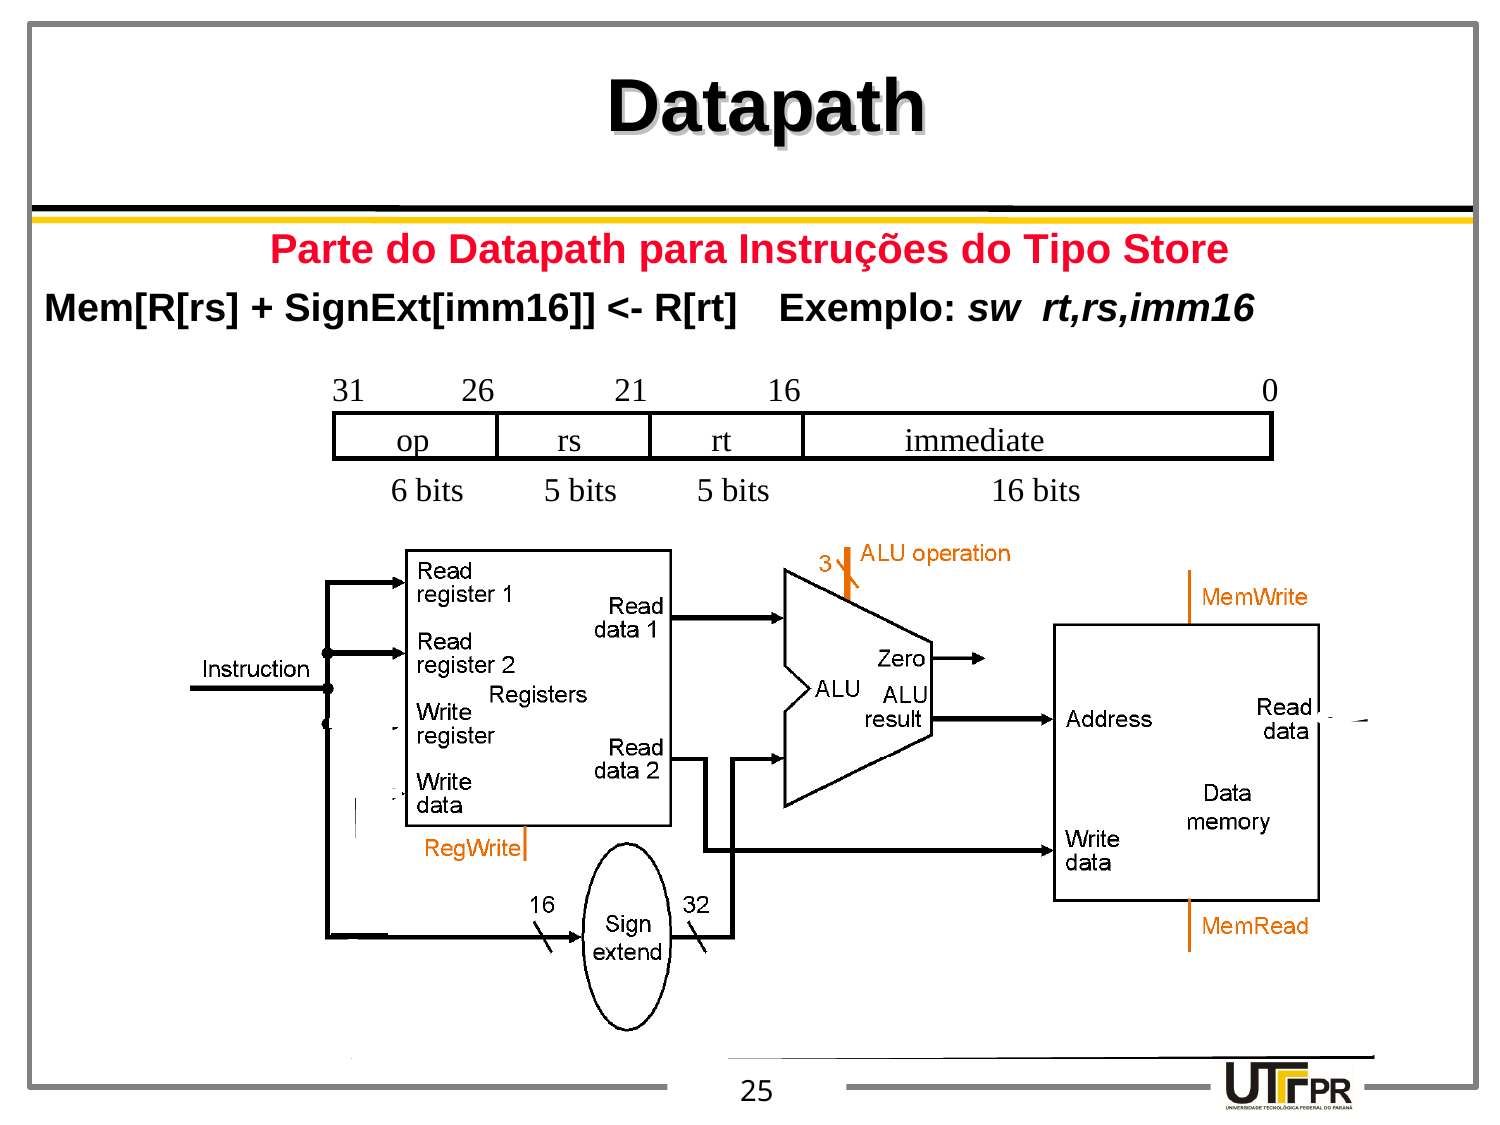

Datapath
# Parte do Datapath para Instruções do Tipo Store
Mem[R[rs] + SignExt[imm16]] <- R[rt]	Exemplo: sw rt,rs,imm16
31
26
21
16
0
op
rs
rt
immediate
6 bits
5 bits
5 bits
16 bits